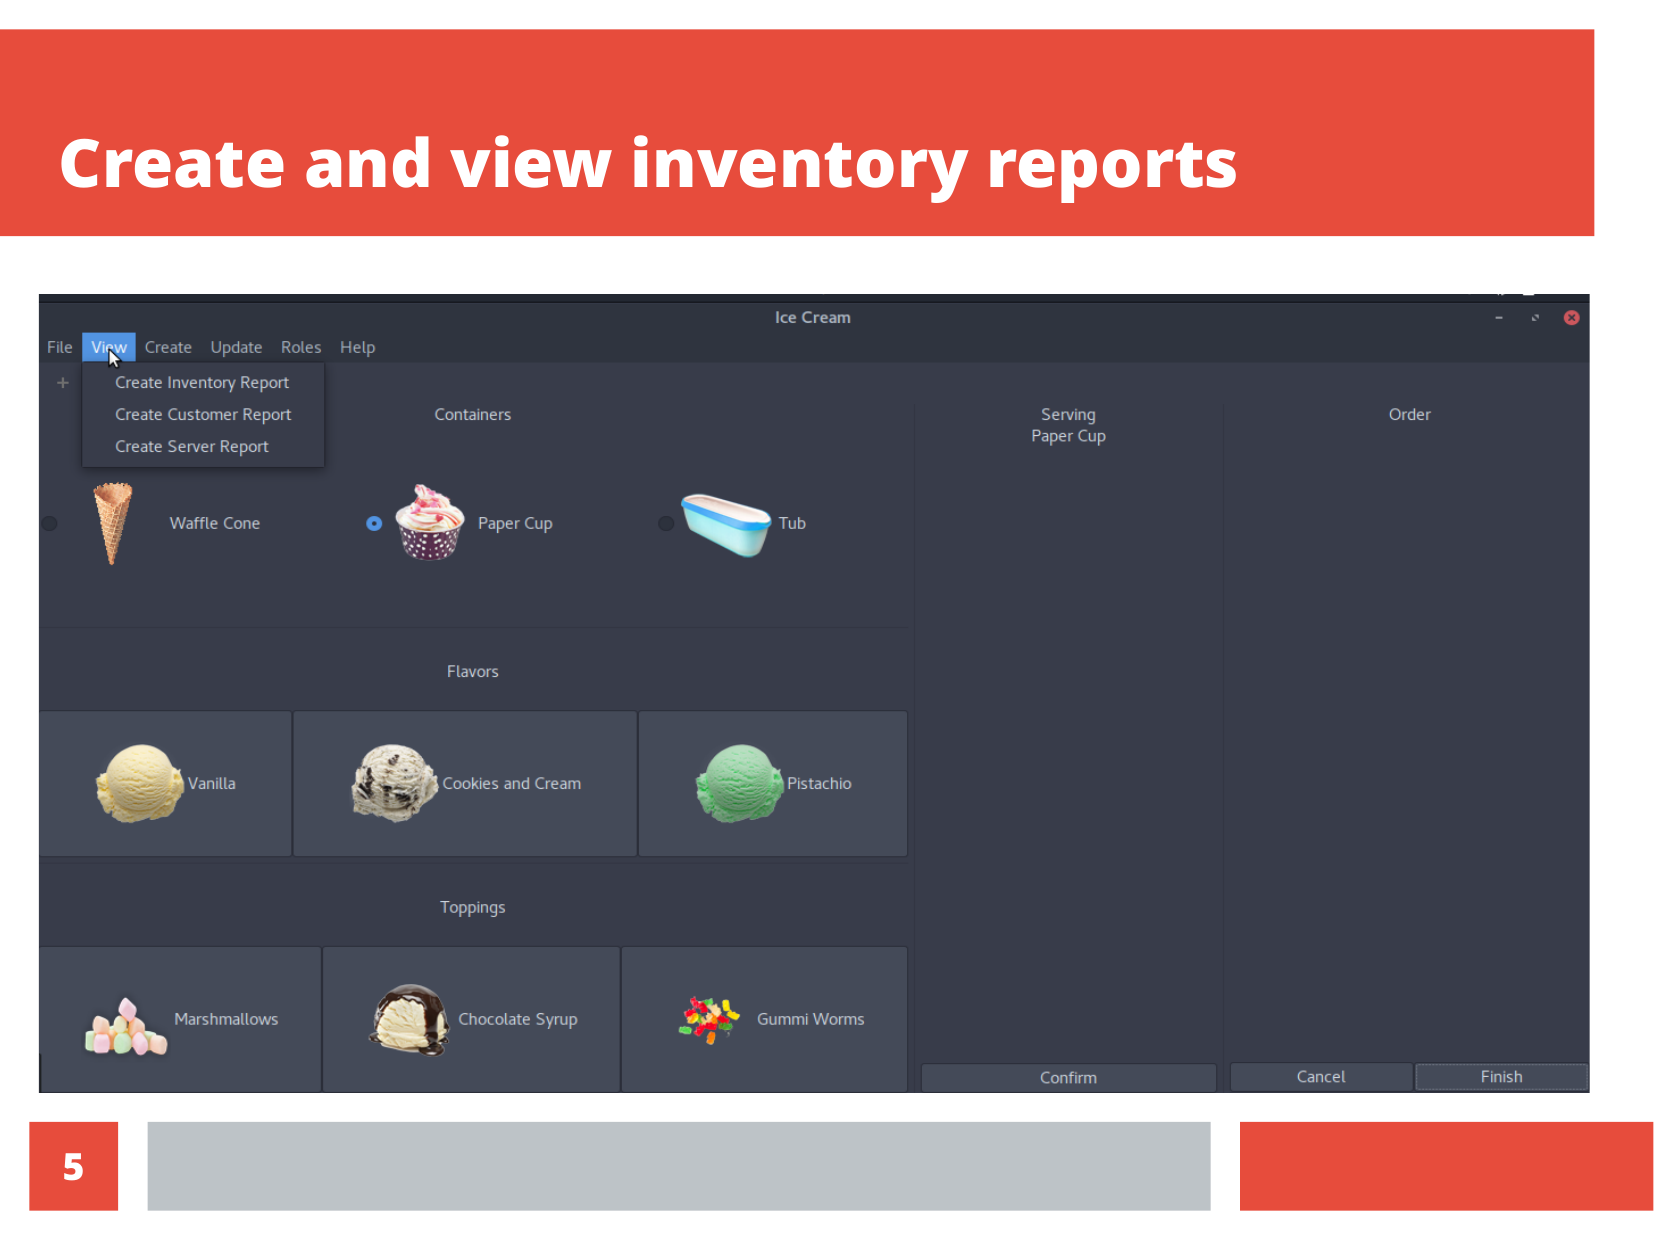

# Create and view inventory reports
5